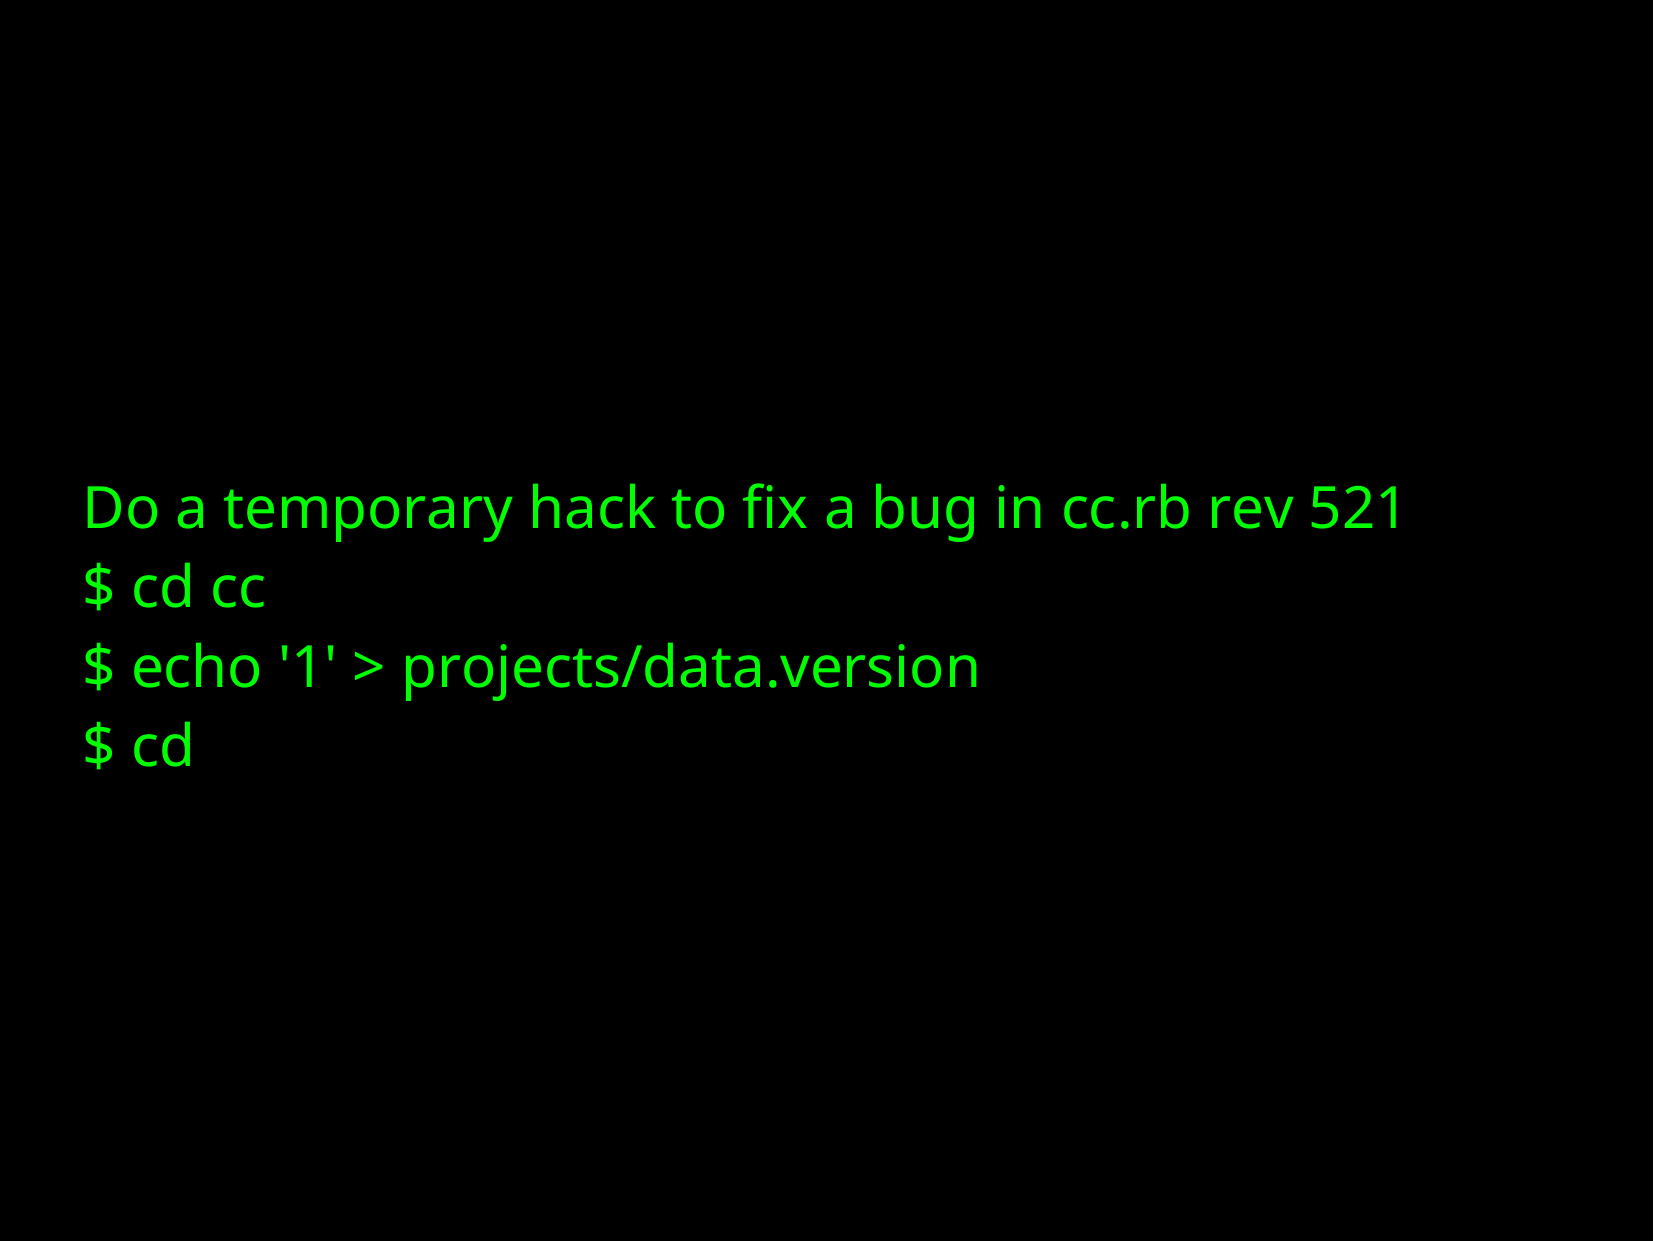

# Do a temporary hack to fix a bug in cc.rb rev 521 $ cd cc $ echo '1' > projects/data.version $ cd